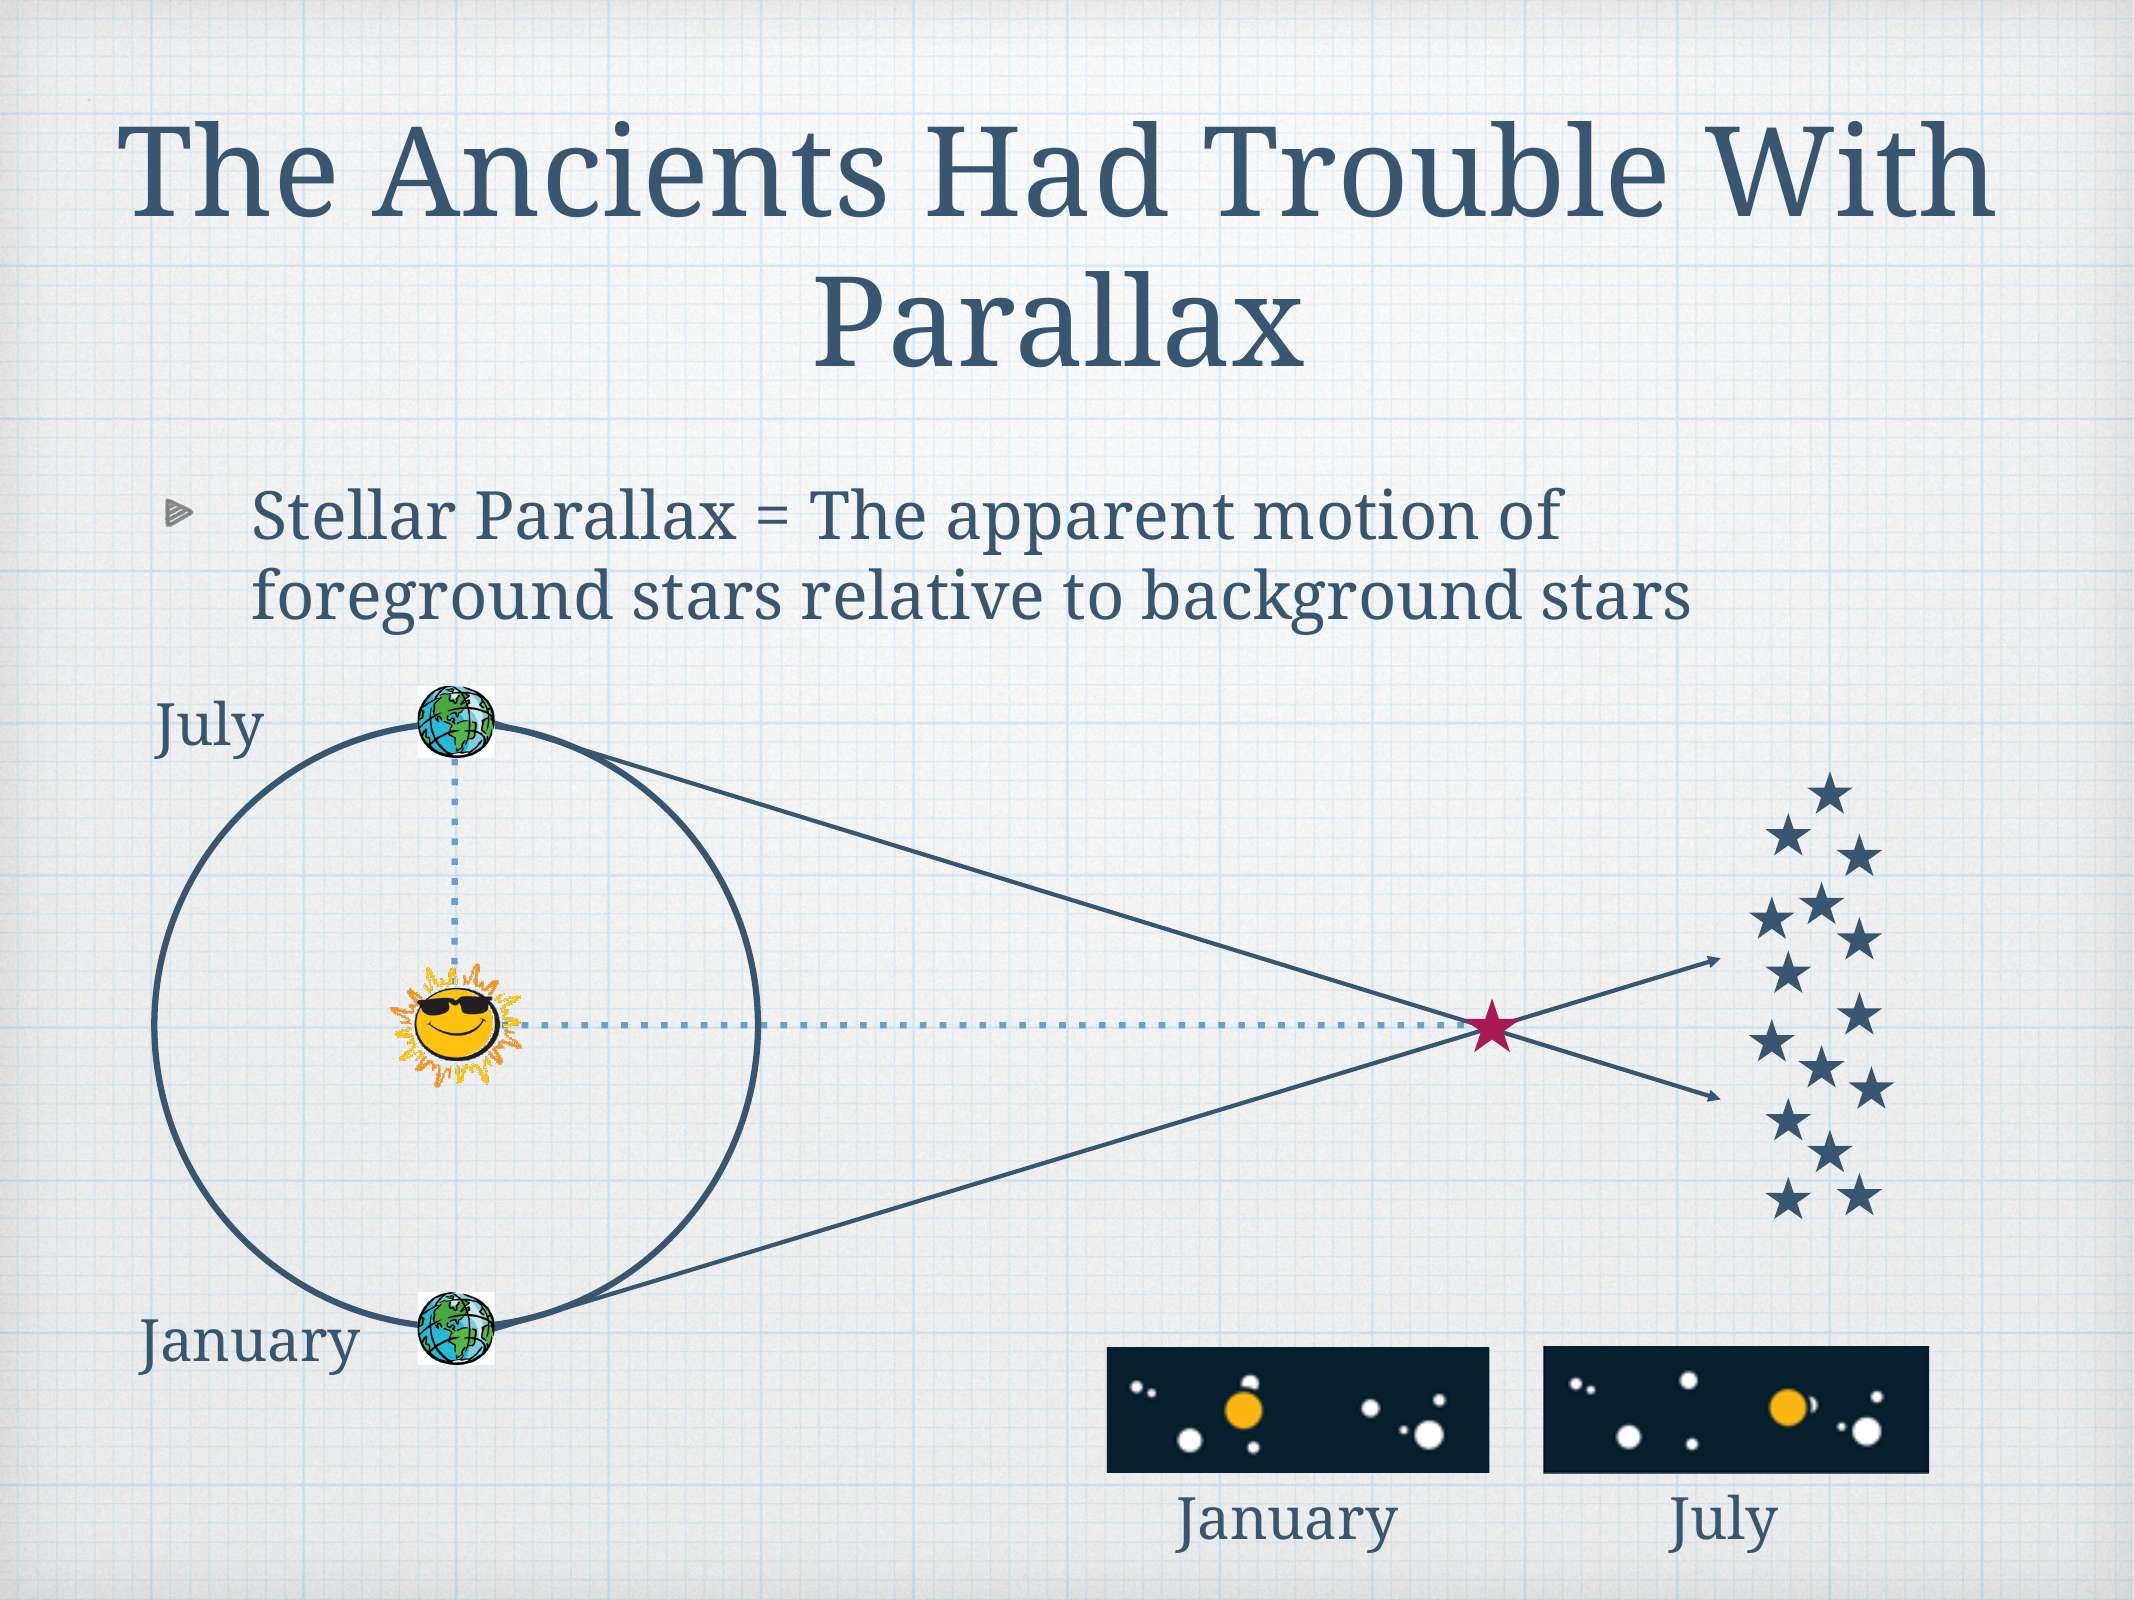

The Ancients Had Trouble With Parallax
Stellar Parallax = The apparent motion of foreground stars relative to background stars
July
January
January
July